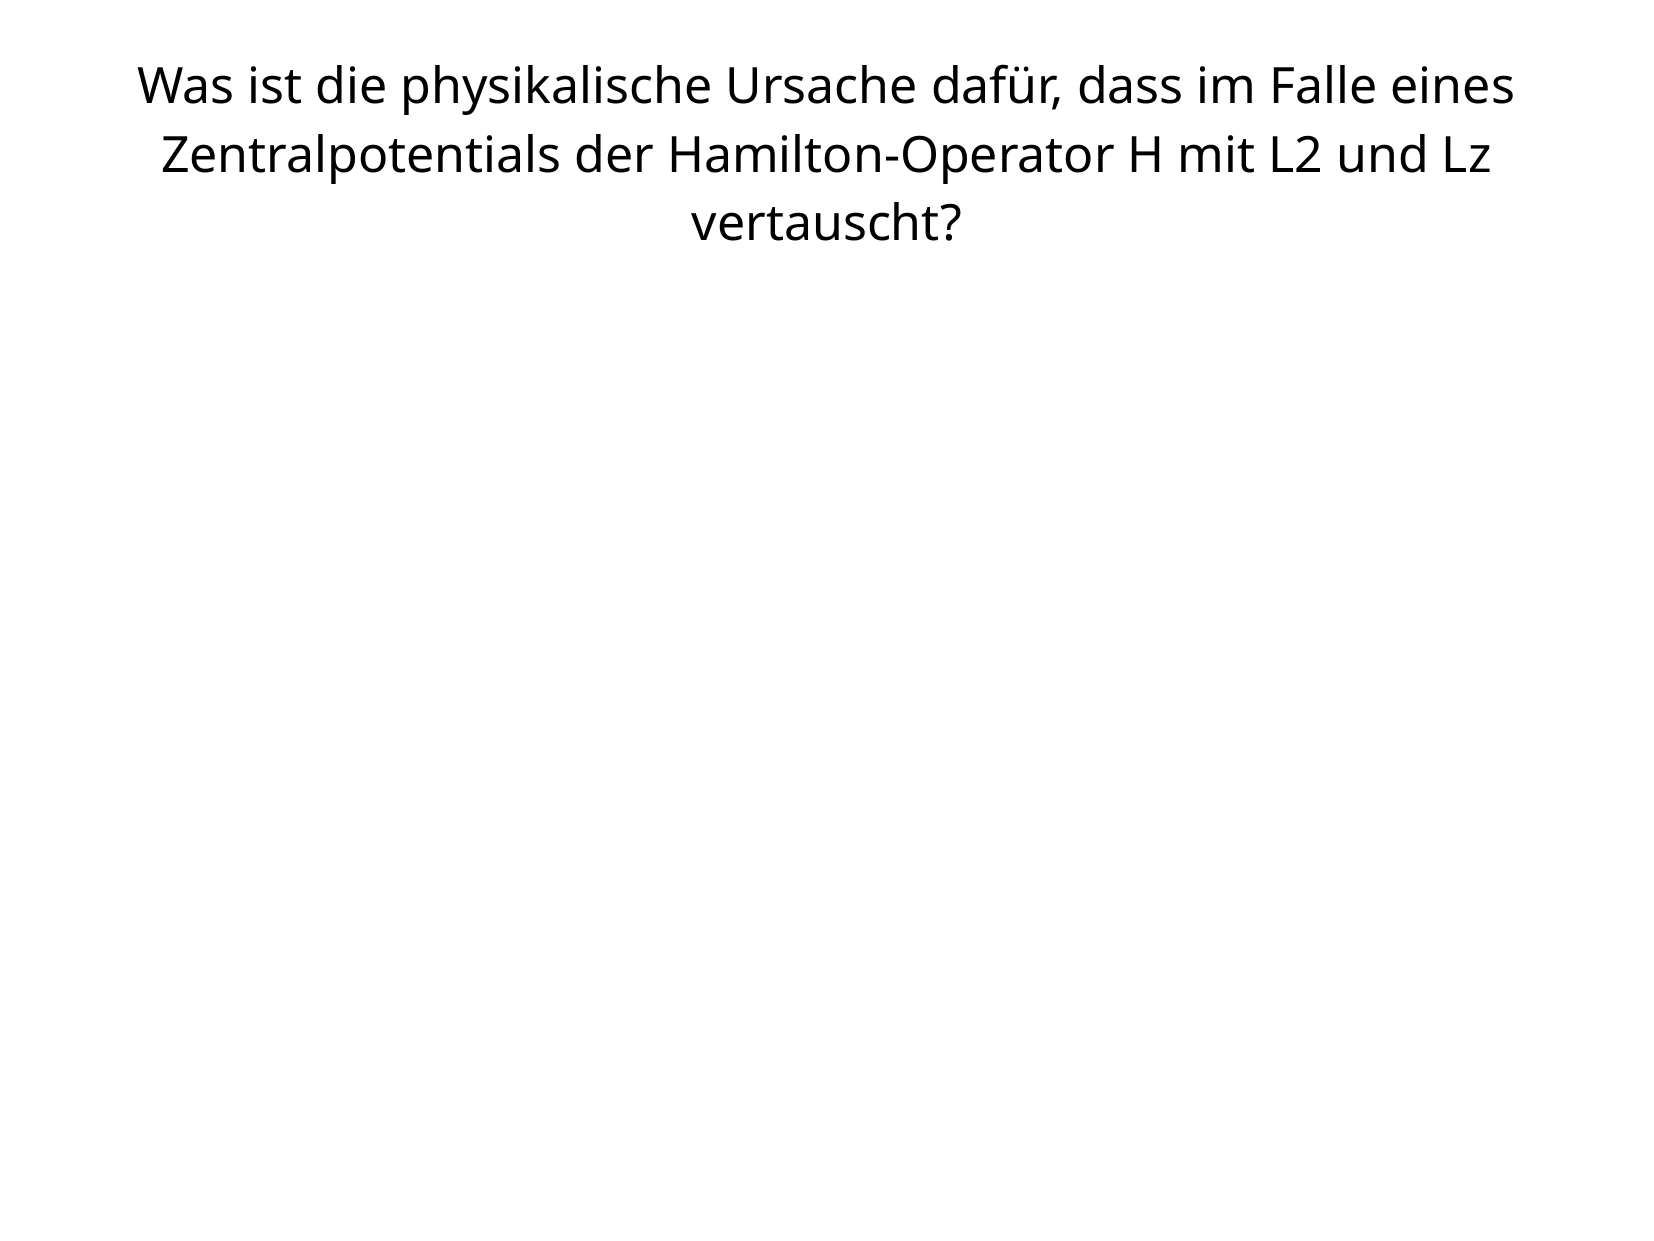

# Was ist die physikalische Ursache dafür, dass im Falle eines Zentralpotentials der Hamilton-Operator H mit L2 und Lz vertauscht?